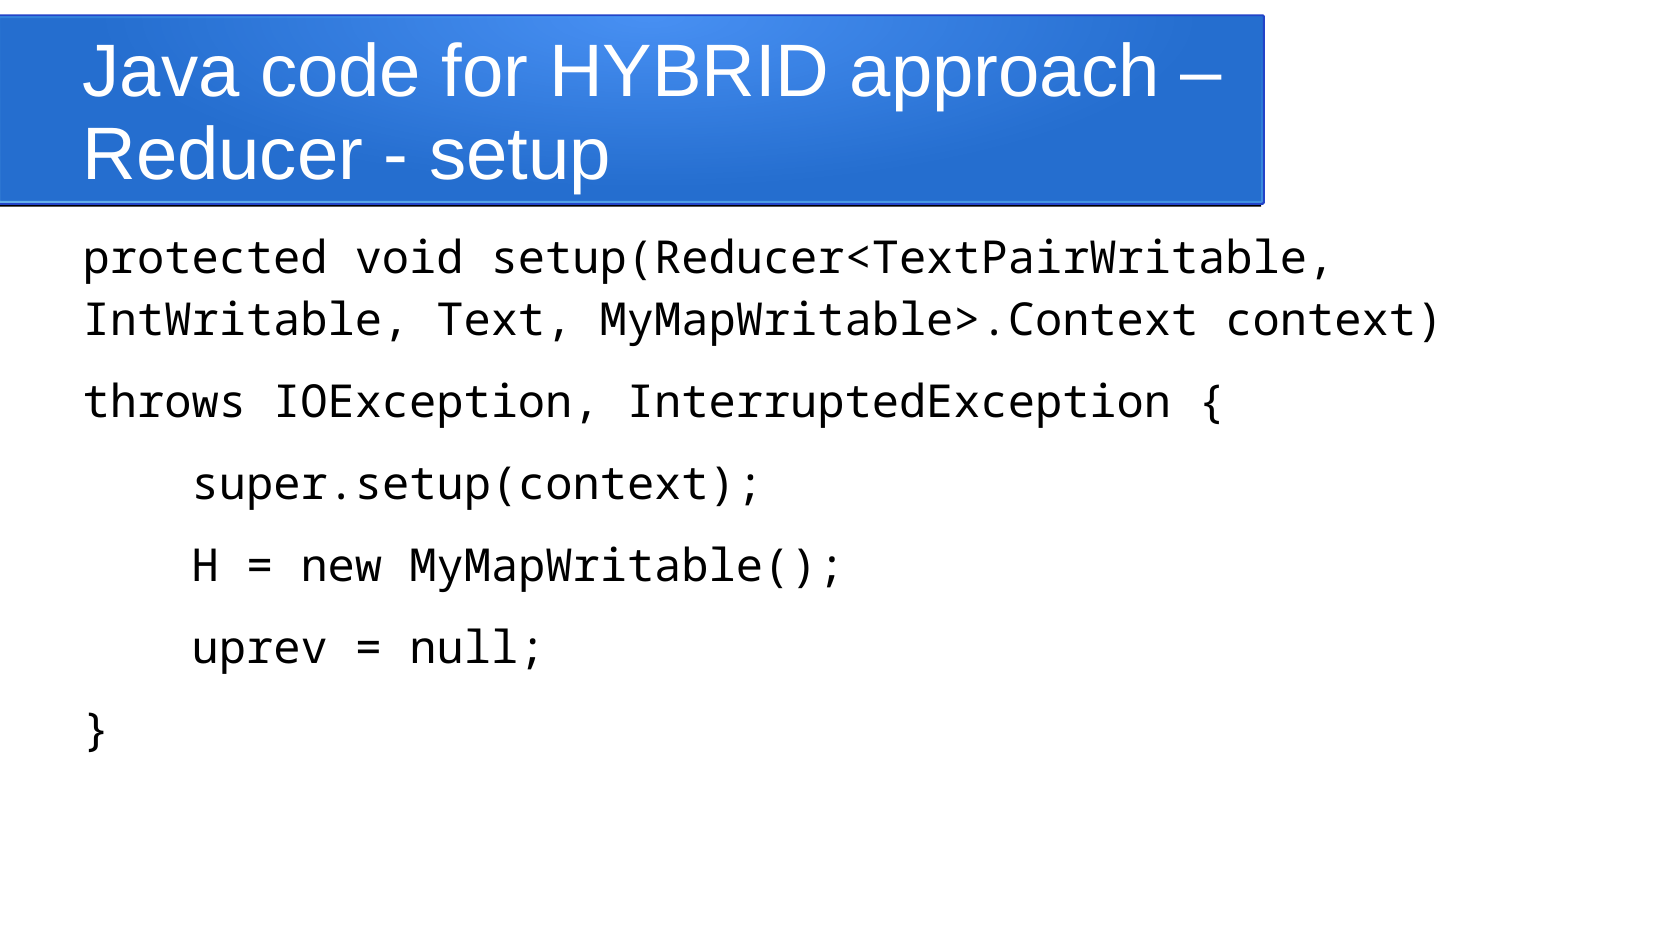

# Java code for HYBRID approach – Reducer - setup
protected void setup(Reducer<TextPairWritable, IntWritable, Text, MyMapWritable>.Context context)
throws IOException, InterruptedException {
 super.setup(context);
 H = new MyMapWritable();
 uprev = null;
}